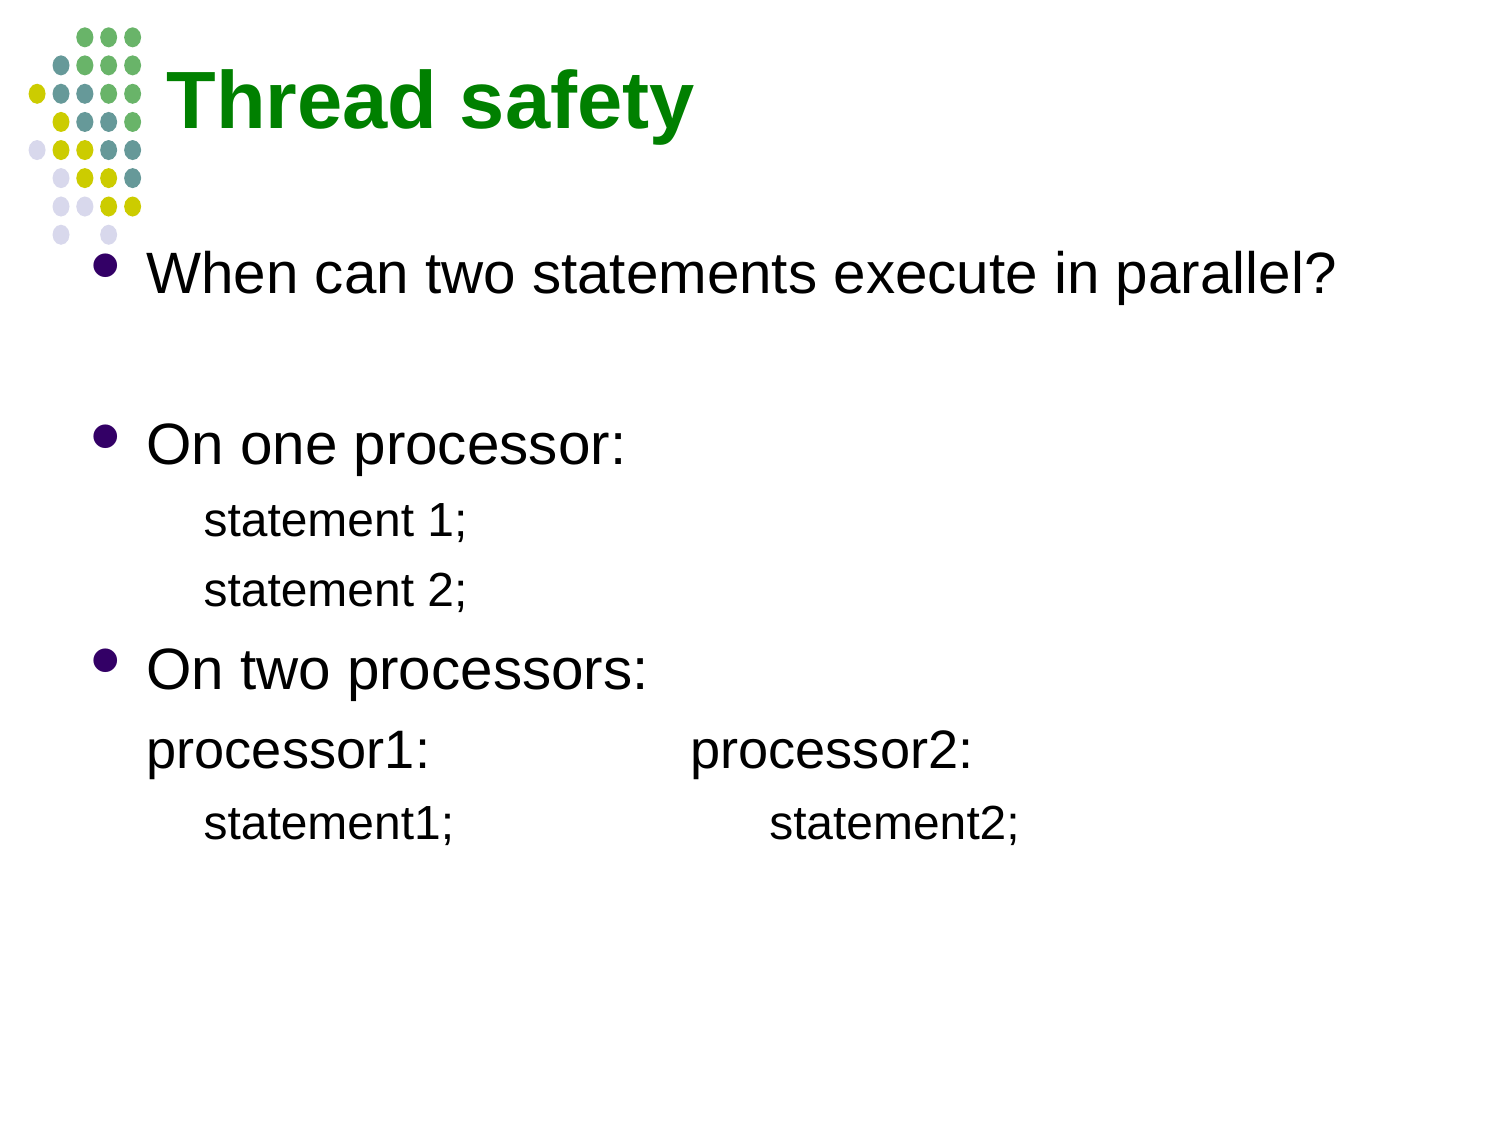

# Thread safety
When can two statements execute in parallel?
On one processor:
statement 1;
statement 2;
On two processors:
processor1:		processor2:
statement1;		 statement2;